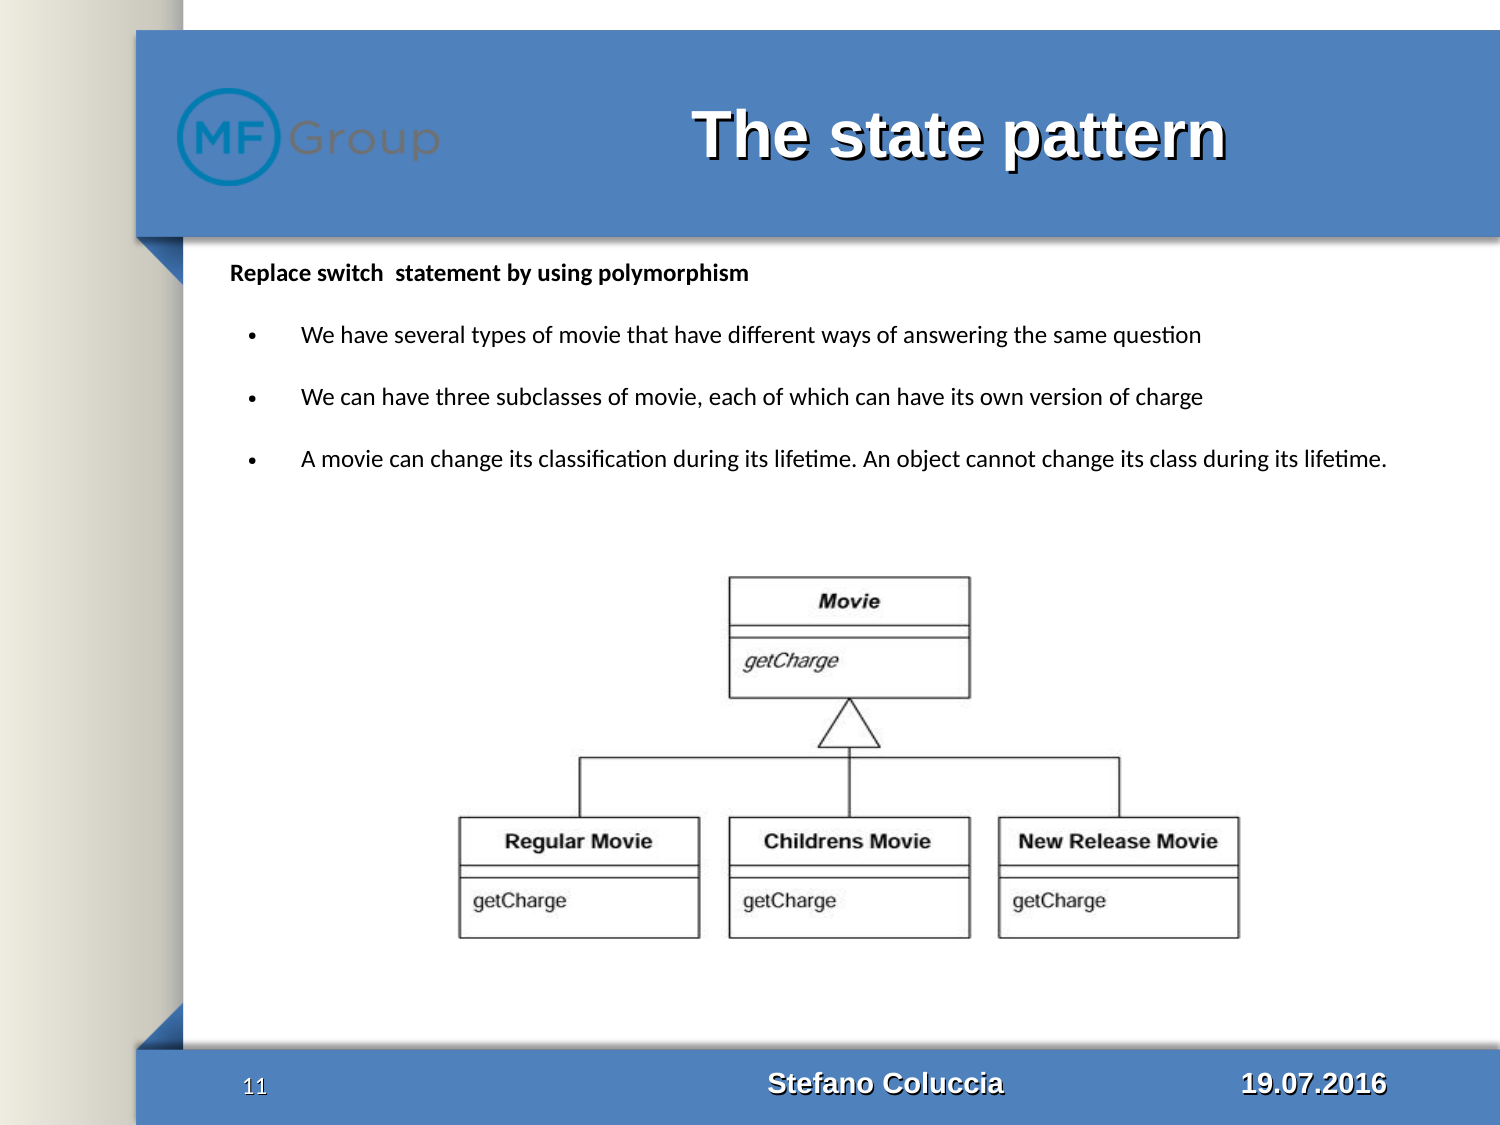

# The state pattern
Replace switch statement by using polymorphism
We have several types of movie that have different ways of answering the same question
We can have three subclasses of movie, each of which can have its own version of charge
A movie can change its classification during its lifetime. An object cannot change its class during its lifetime.
11
Stefano Coluccia
19.07.2016